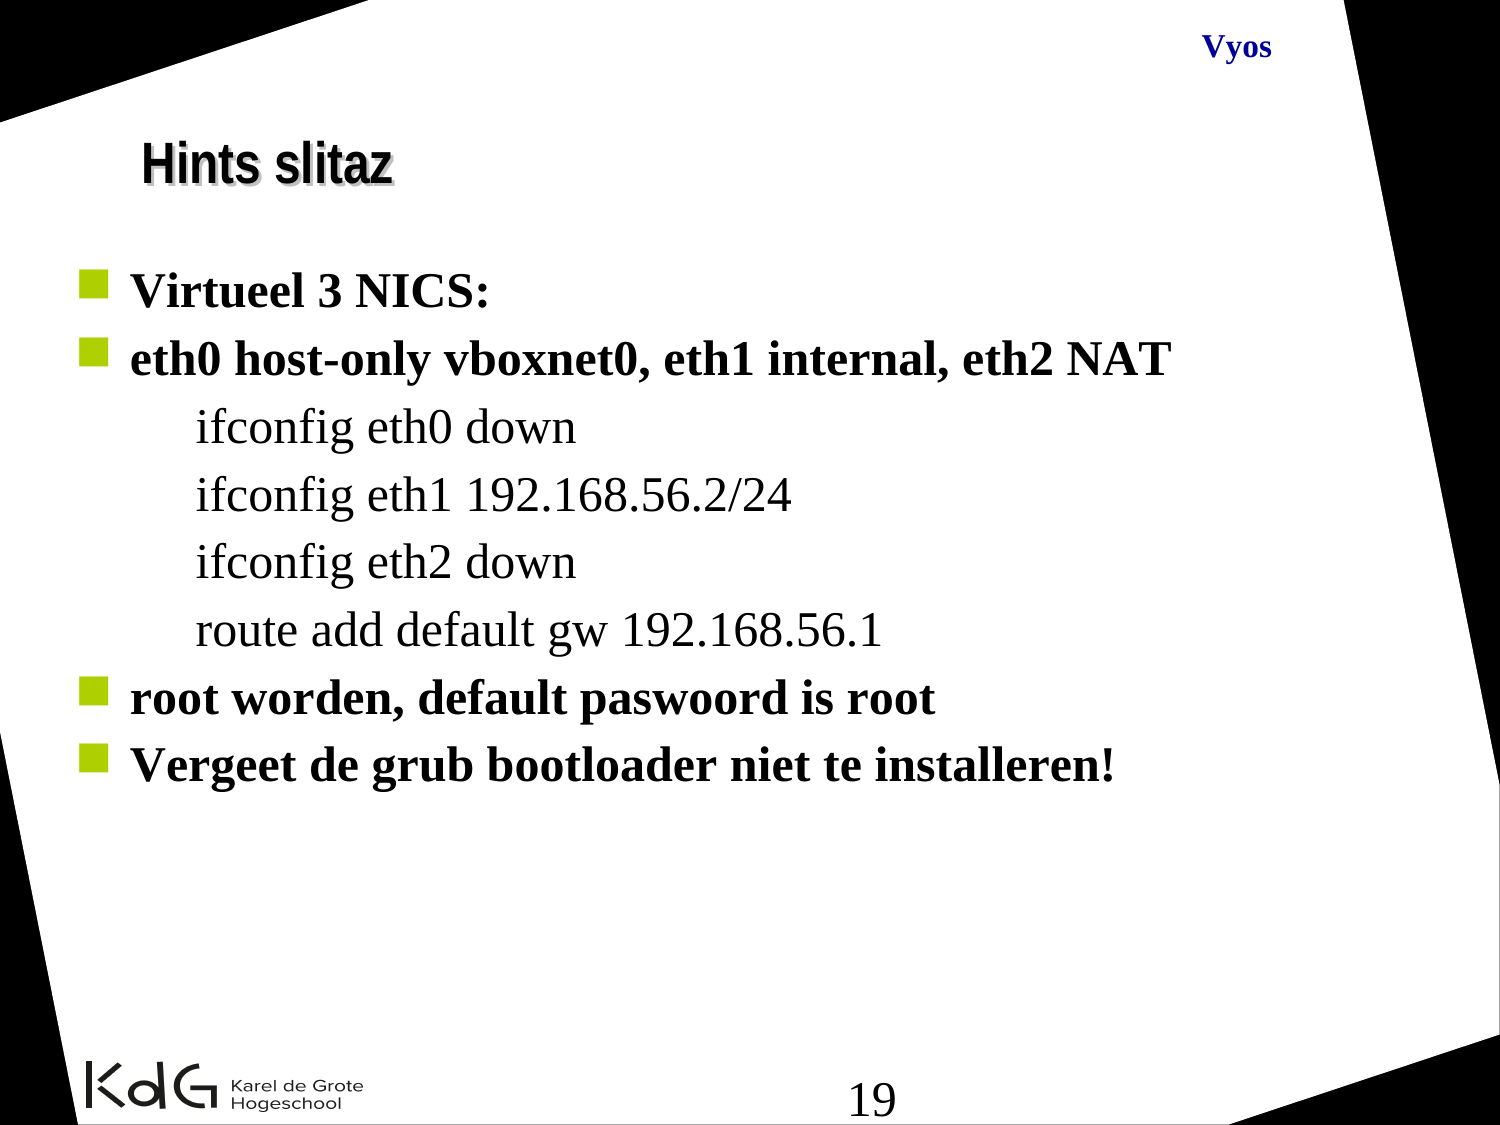

# Hints slitaz
Virtueel 3 NICS:
eth0 host-only vboxnet0, eth1 internal, eth2 NAT
ifconfig eth0 down
ifconfig eth1 192.168.56.2/24
ifconfig eth2 down
route add default gw 192.168.56.1
root worden, default paswoord is root
Vergeet de grub bootloader niet te installeren!